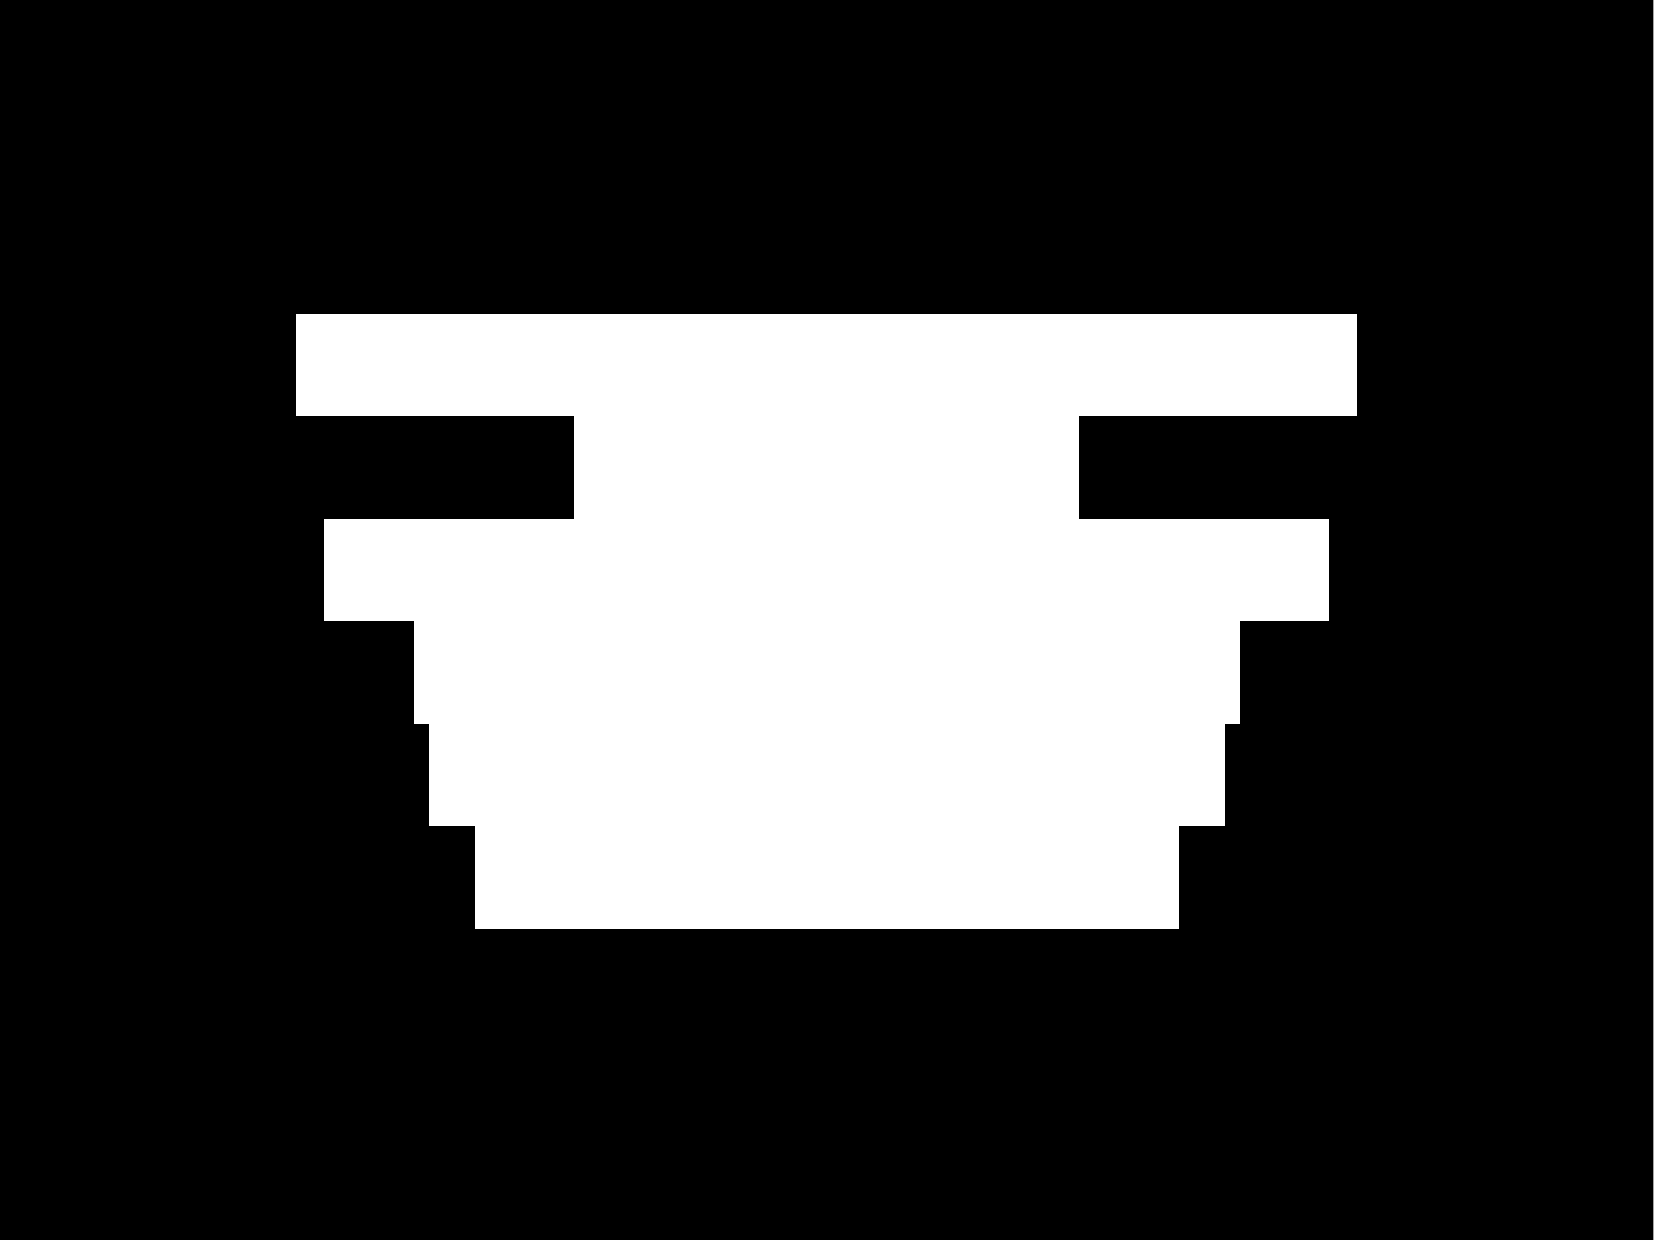

# Oleiro estou aqui hoje vim
falar de mim
O meu vaso se quebrou,
angustiado eu estou
Meus pedaços hoje
quero te entregar